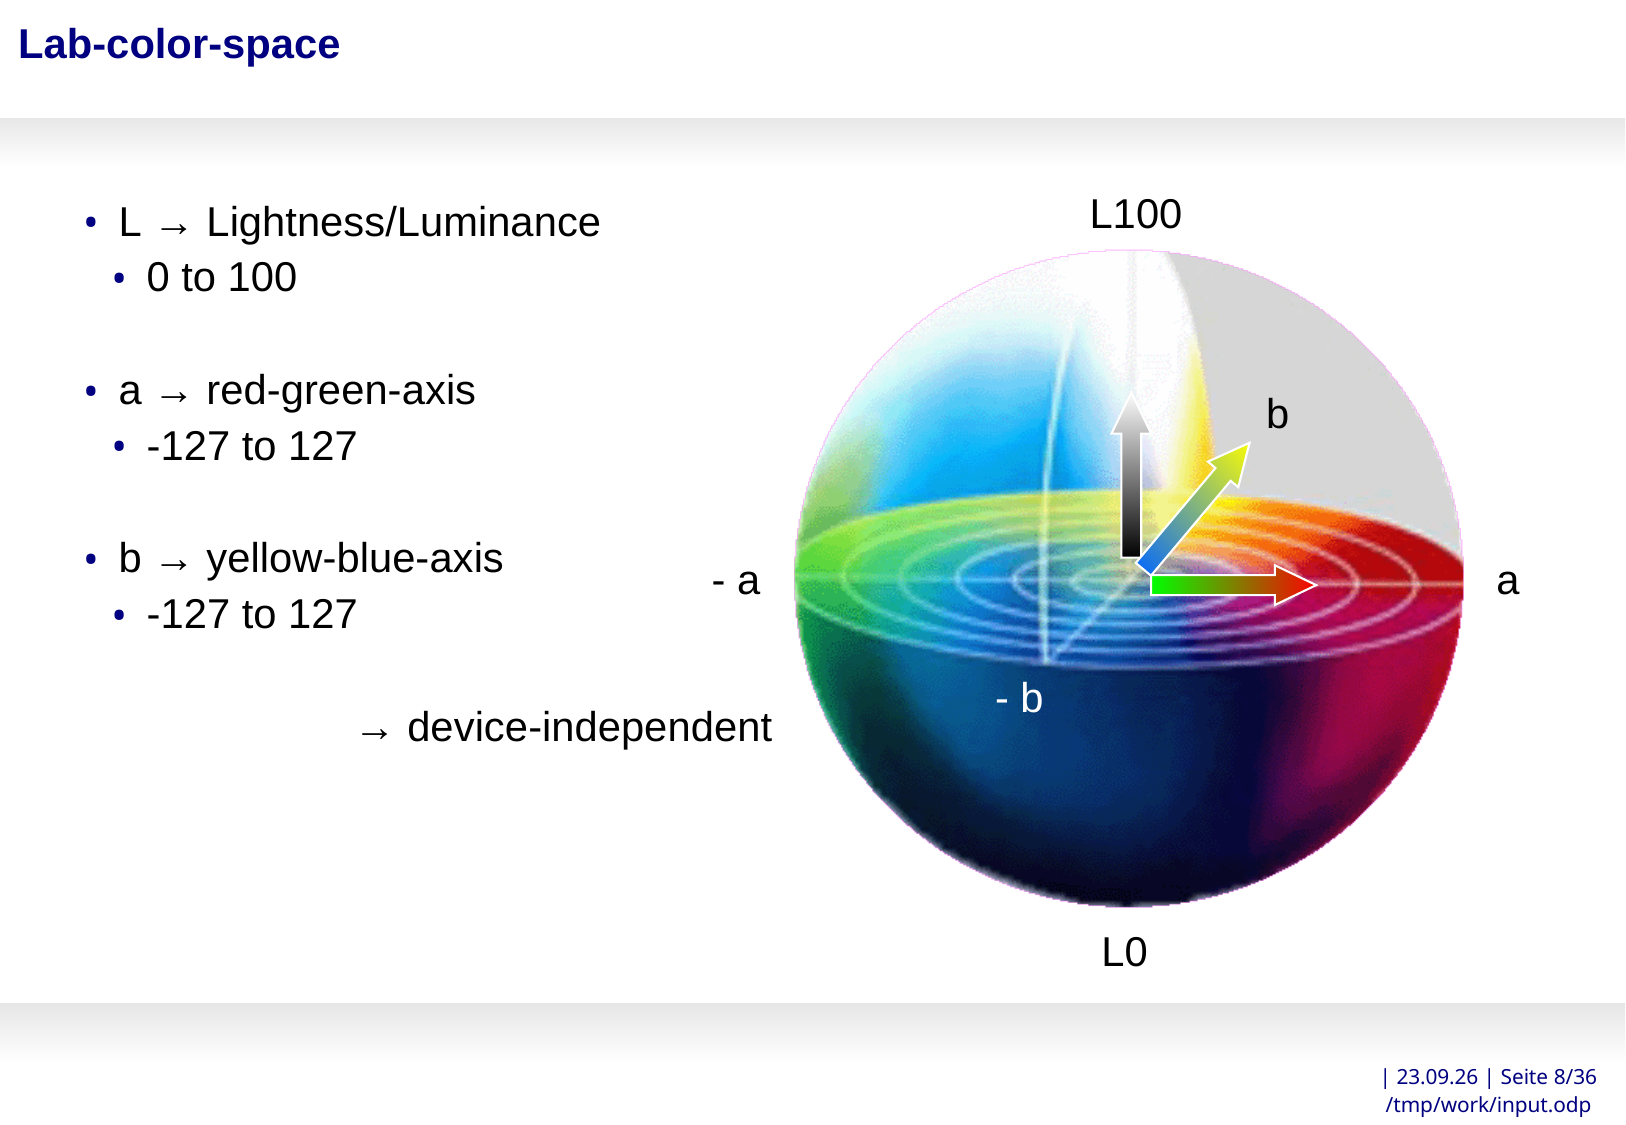

# Lab-color-space
L100
 b
- a
 a
- b
L0
L → Lightness/Luminance
0 to 100
a → red-green-axis
-127 to 127
b → yellow-blue-axis
-127 to 127
→ device-independent